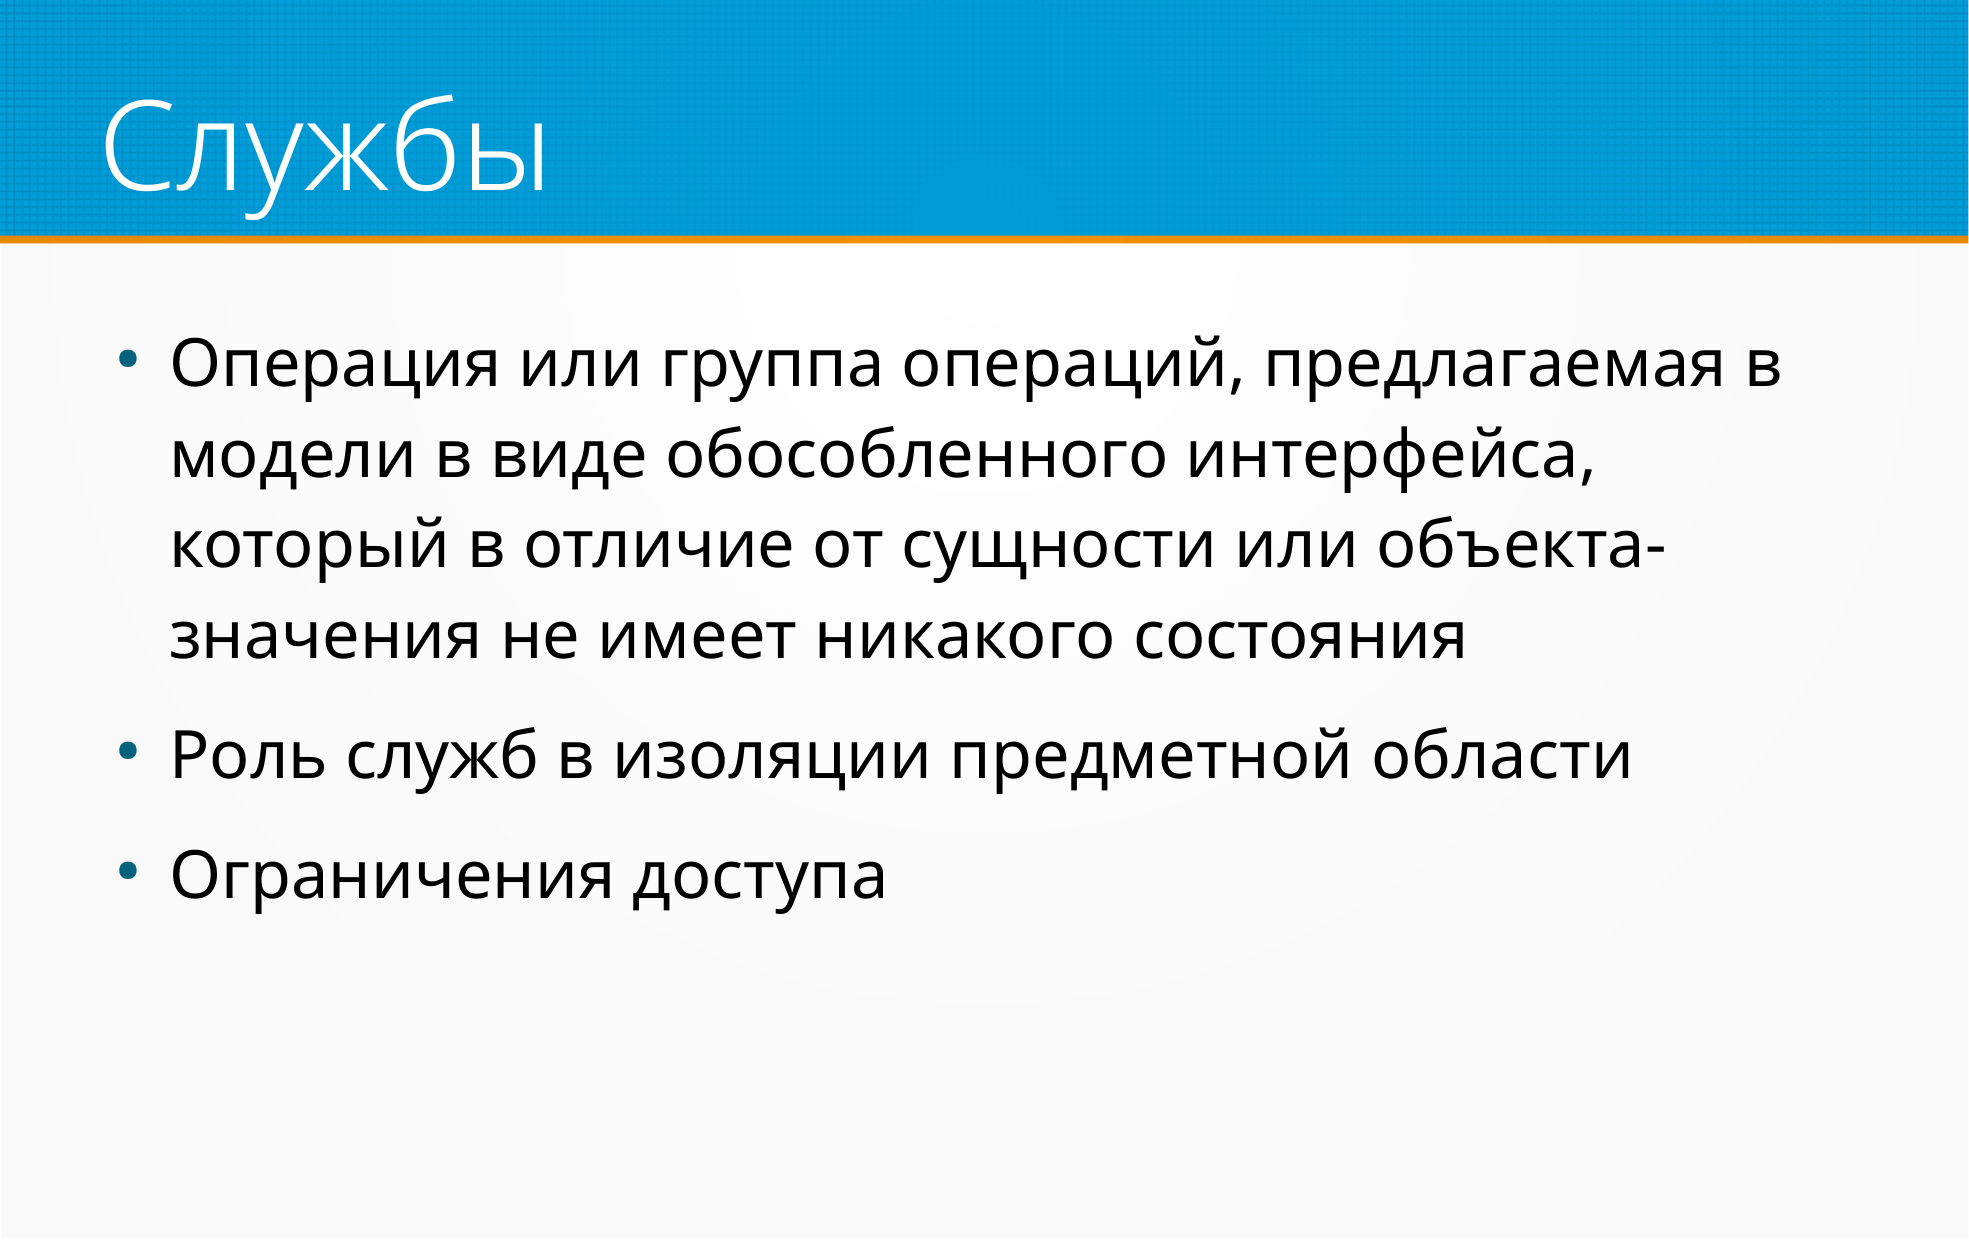

# Службы
Операция или группа операций, предлагаемая в модели в виде обособленного интерфейса, который в отличие от сущности или объекта-значения не имеет никакого состояния
Роль служб в изоляции предметной области
Ограничения доступа